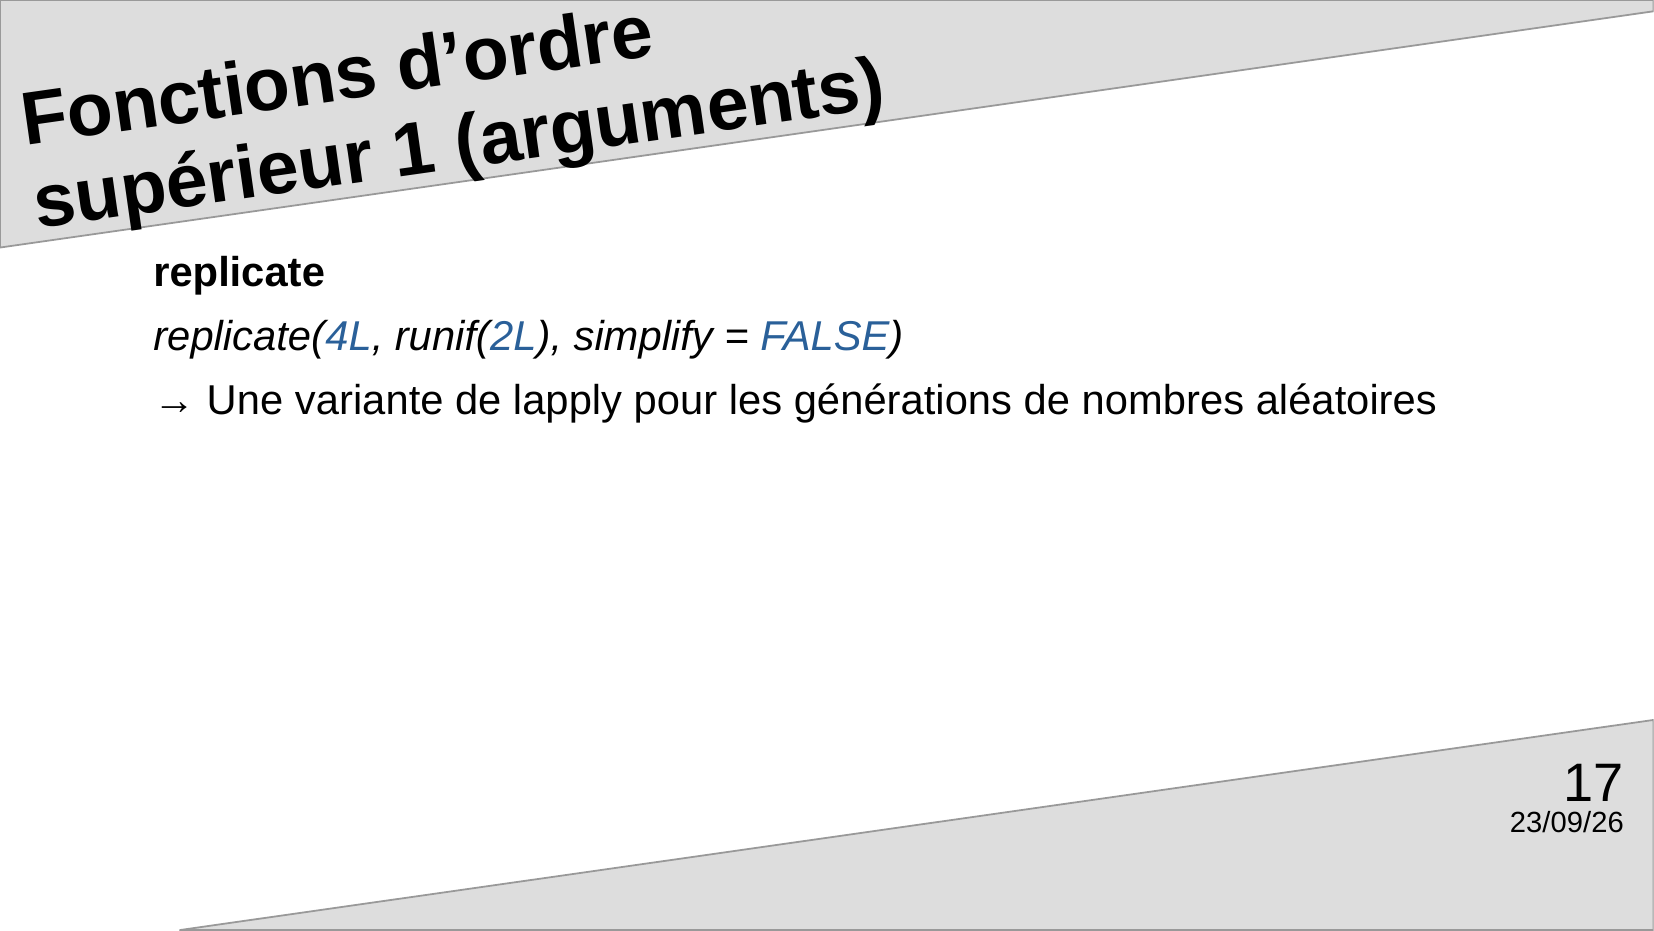

# Fonctions d’ordre supérieur 1 (arguments)
replicate
replicate(4L, runif(2L), simplify = FALSE)
→ Une variante de lapply pour les générations de nombres aléatoires
17